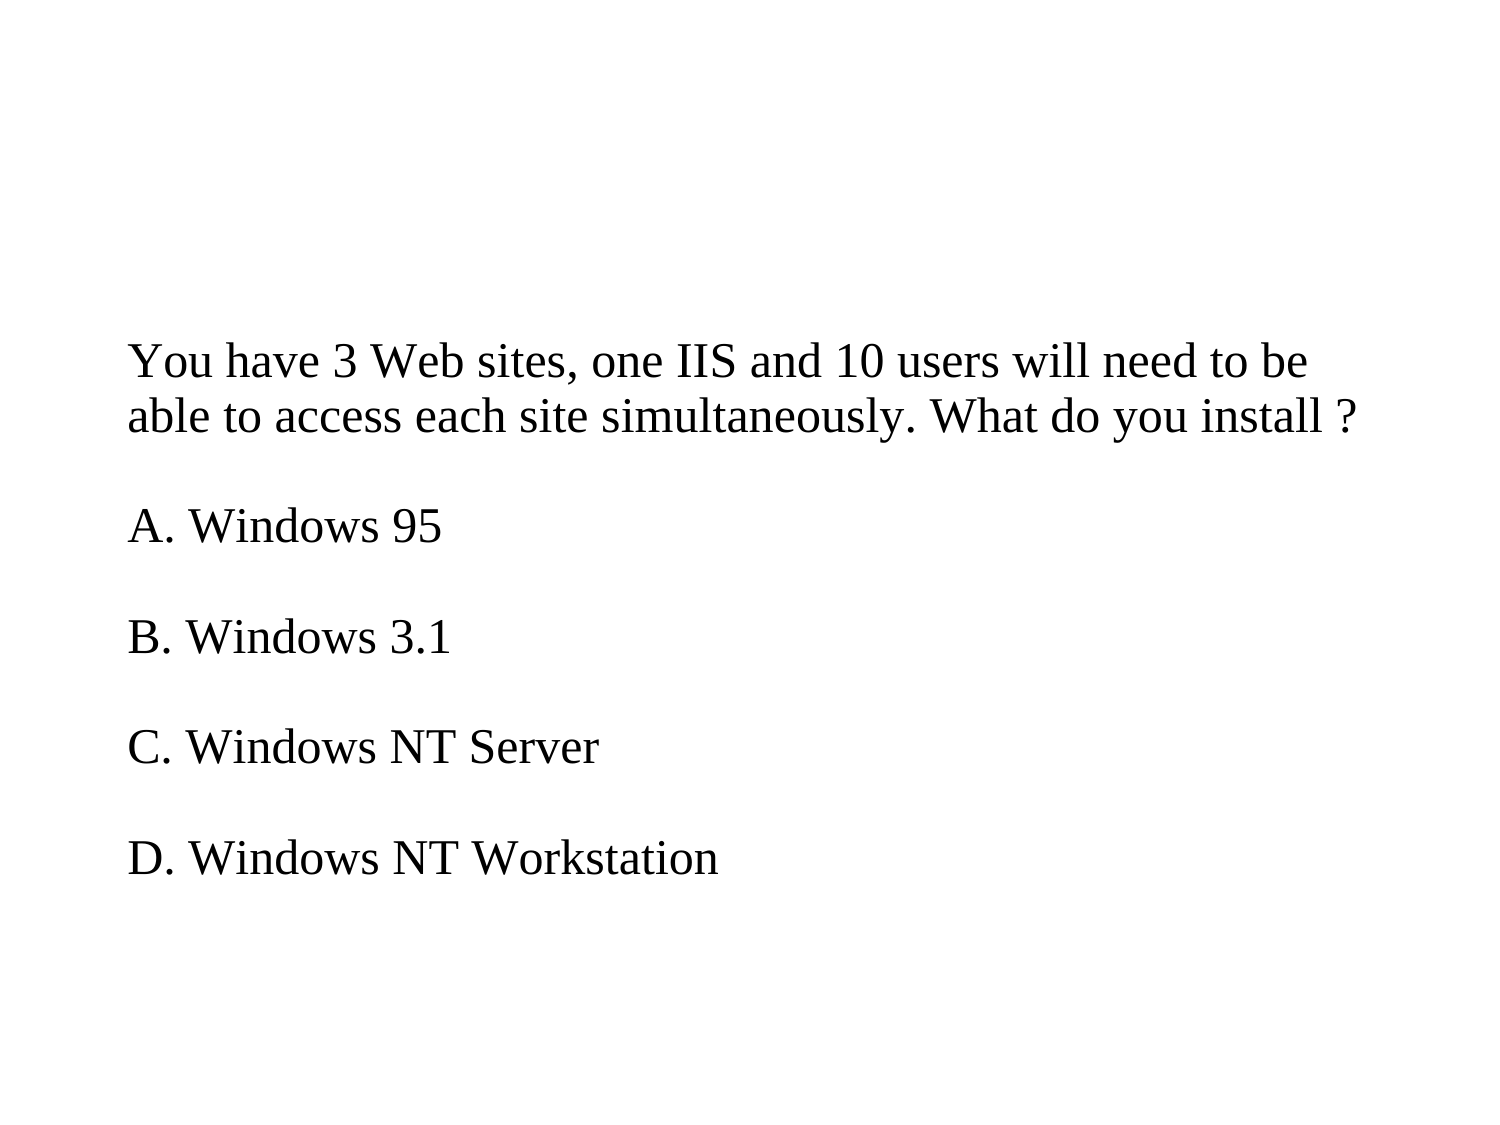

You have 3 Web sites, one IIS and 10 users will need to be able to access each site simultaneously. What do you install ?
A. Windows 95
B. Windows 3.1
C. Windows NT Server
D. Windows NT Workstation